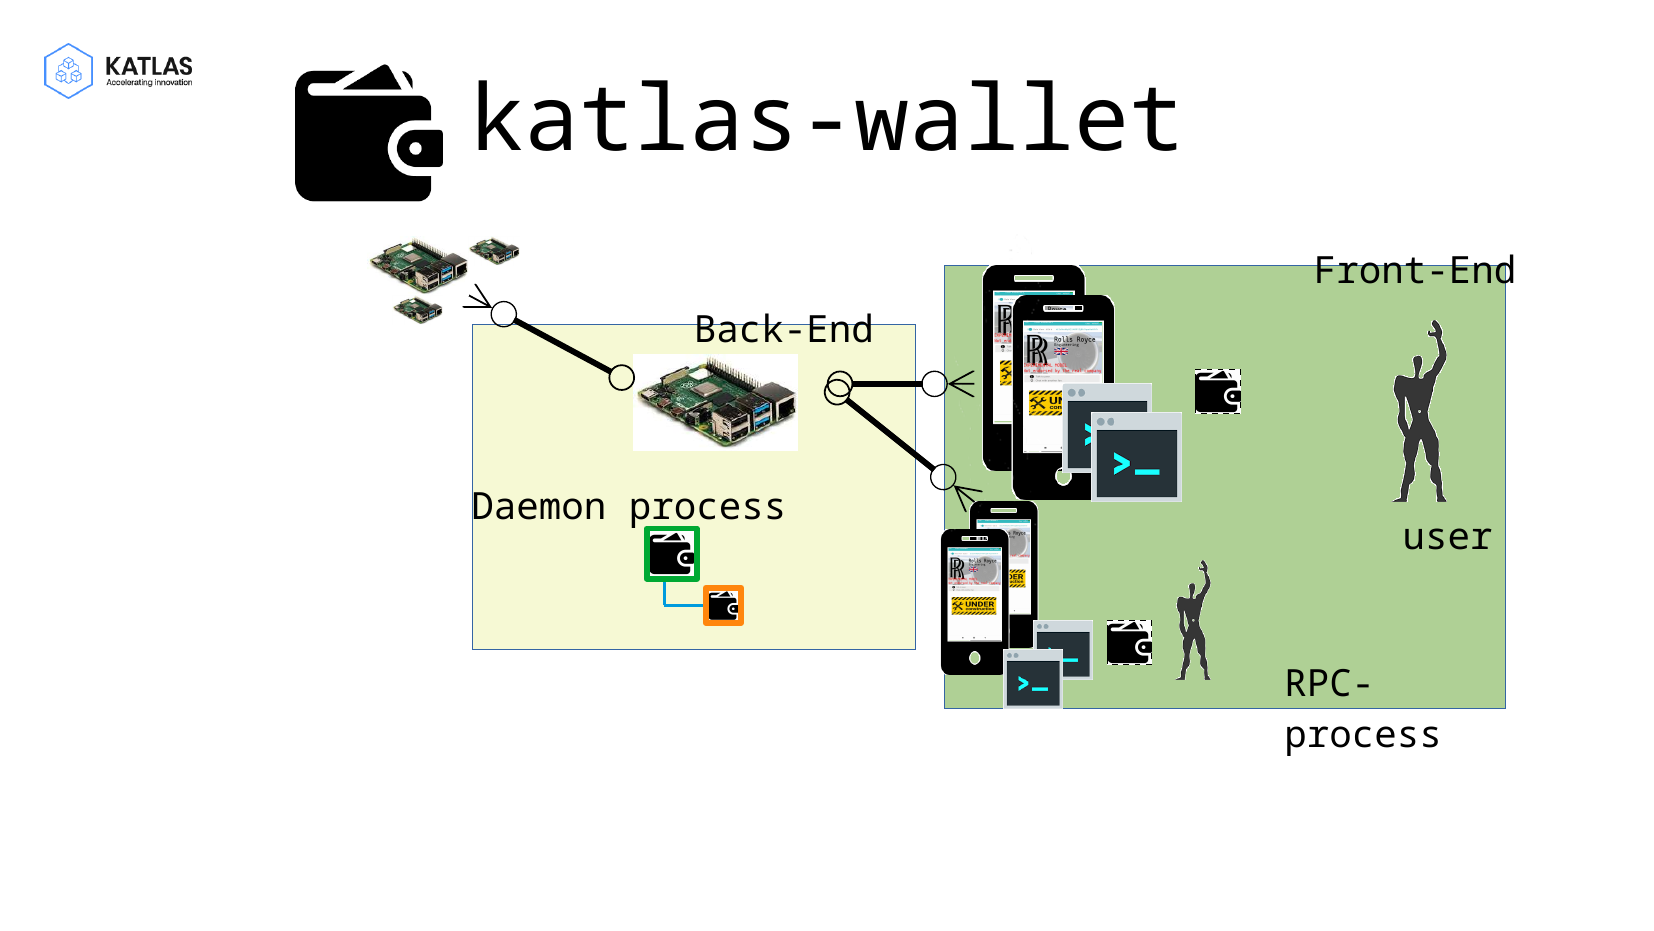

# katlas-wallet
Front-End
Back-End
Daemon process
user
RPC-process